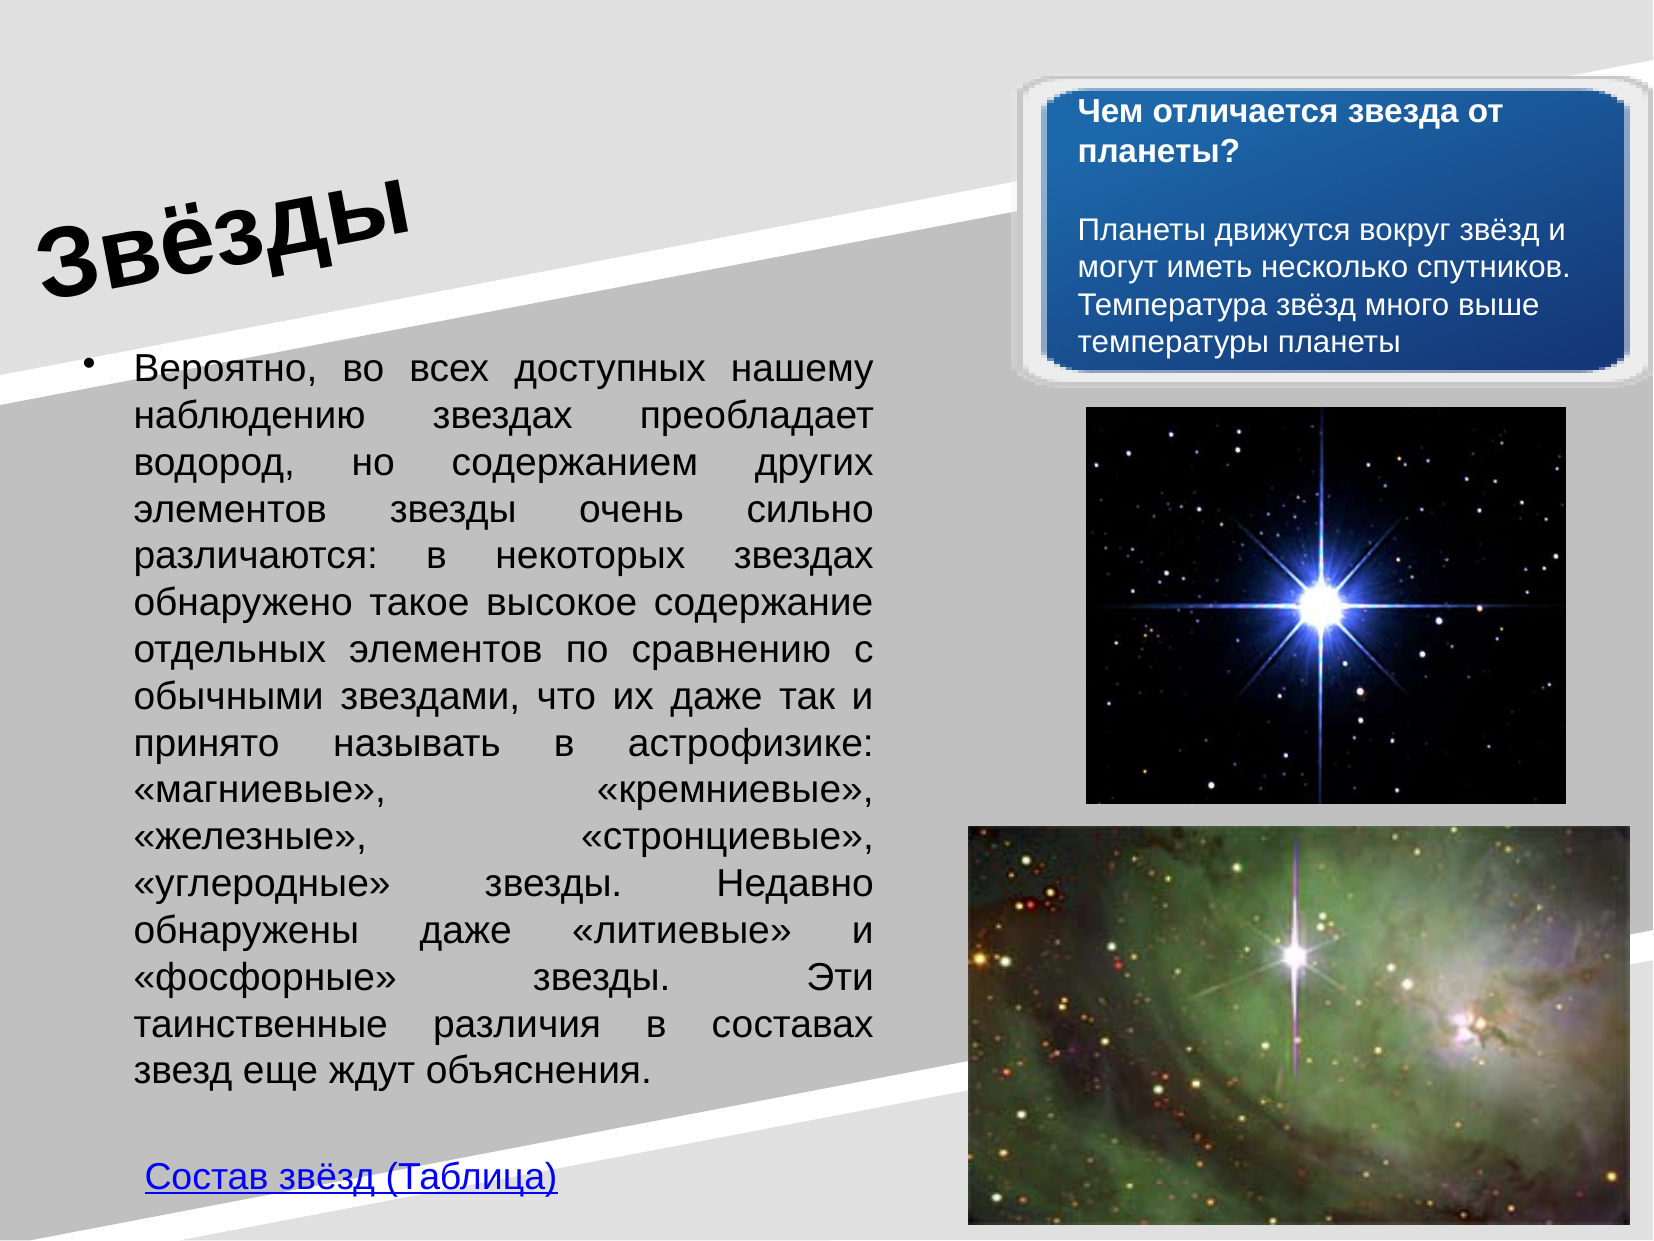

Звёзды
Чем отличается звезда от планеты?
Планеты движутся вокруг звёзд и могут иметь несколько спутников. Температура звёзд много выше температуры планеты
Вероятно, во всех доступных нашему наблюдению звездах преобладает водород, но содержанием других элементов звезды очень сильно различаются: в некоторых звездах обнаружено такое высокое содержание отдельных элементов по сравнению с обычными звездами, что их даже так и принято называть в астрофизике: «магниевые», «кремниевые», «железные», «стронциевые», «углеродные» звезды. Недавно обнаружены даже «литиевые» и «фосфорные» звезды. Эти таинственные различия в составах звезд еще ждут объяснения.
Состав звёзд (Таблица)